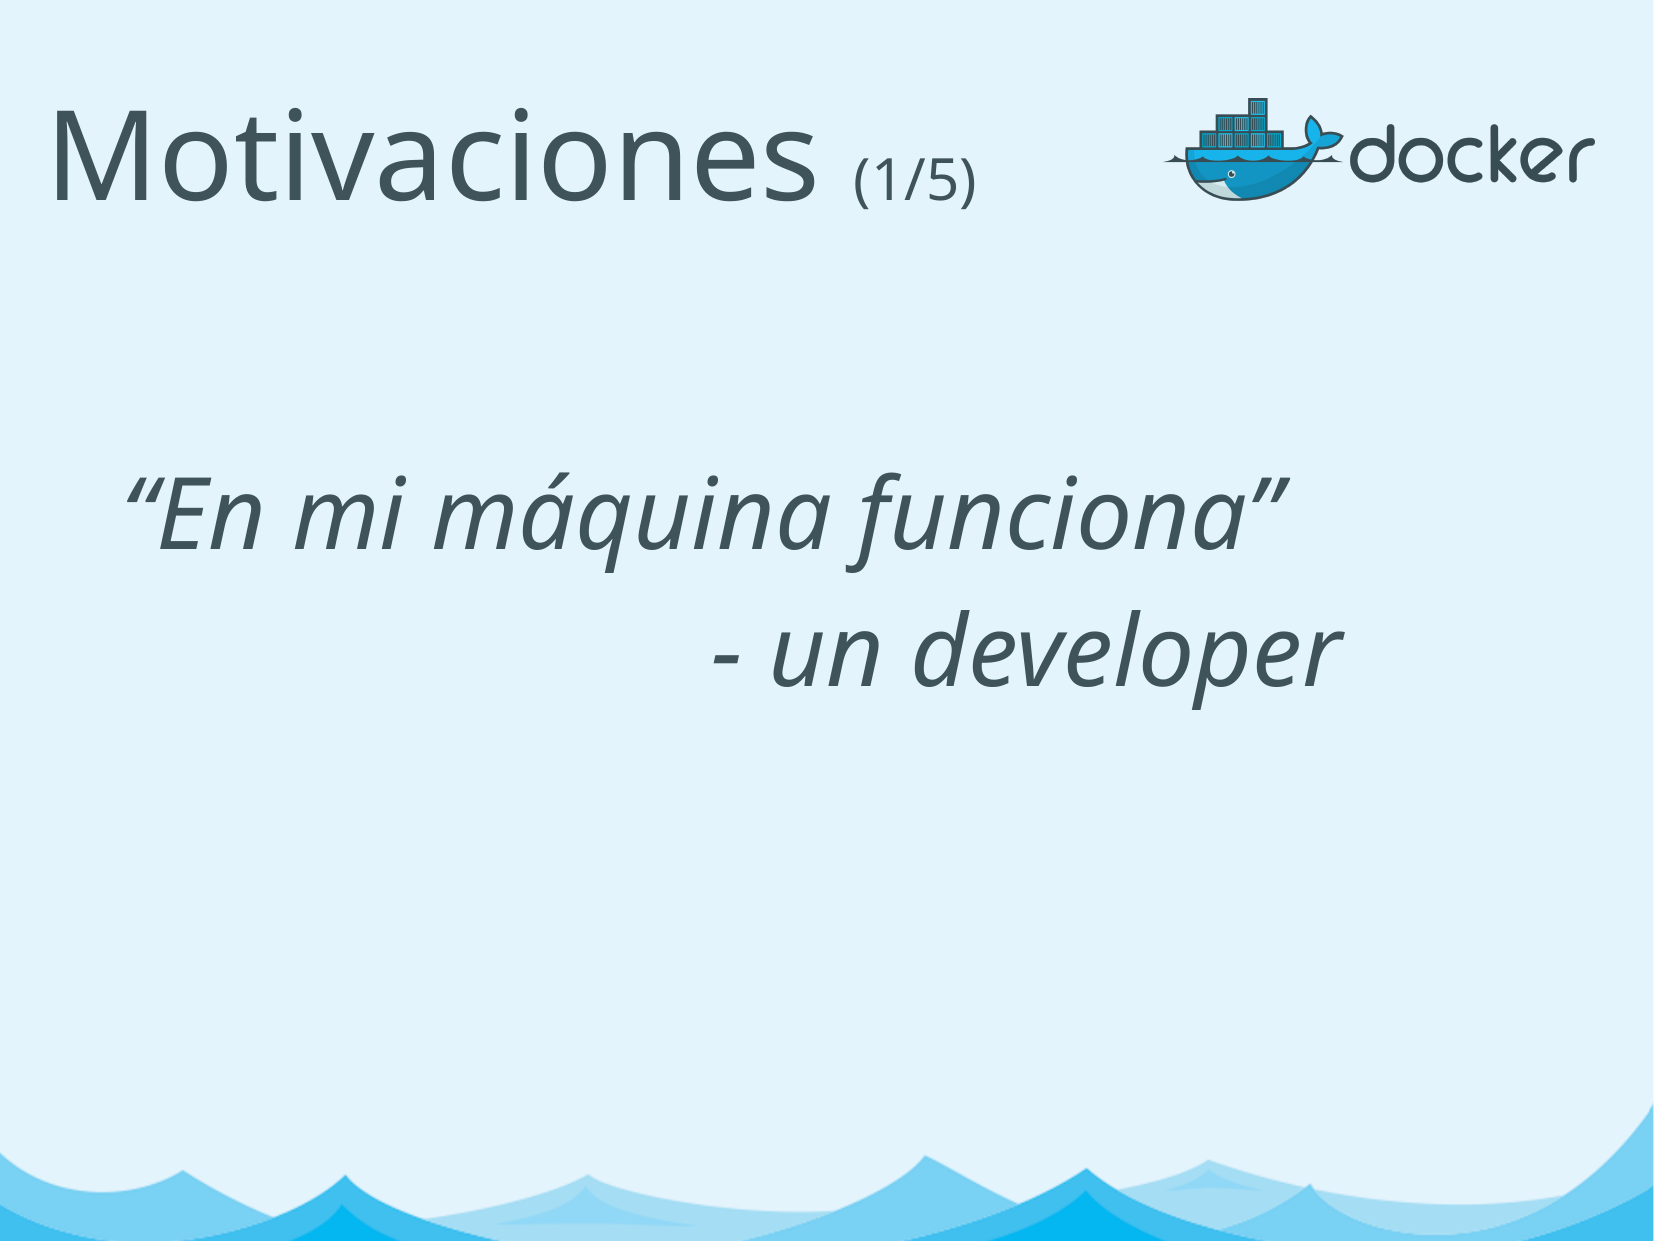

Motivaciones (1/5)
“En mi máquina funciona”
								- un developer